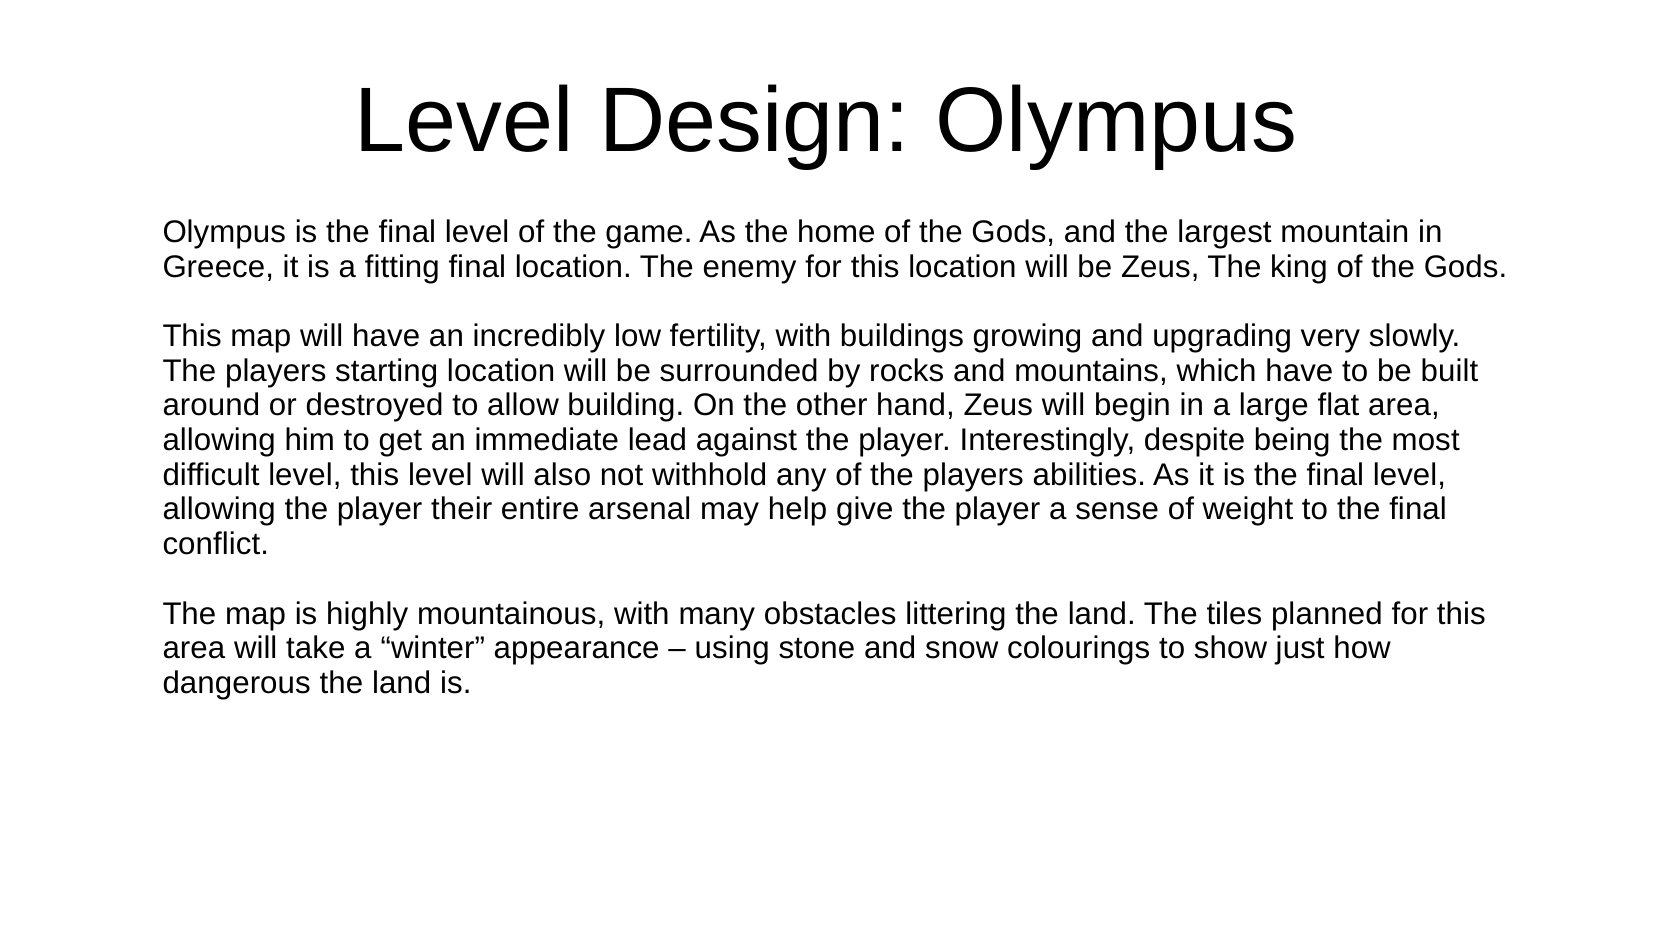

# Level Design: Olympus
Olympus is the final level of the game. As the home of the Gods, and the largest mountain in Greece, it is a fitting final location. The enemy for this location will be Zeus, The king of the Gods.
This map will have an incredibly low fertility, with buildings growing and upgrading very slowly. The players starting location will be surrounded by rocks and mountains, which have to be built around or destroyed to allow building. On the other hand, Zeus will begin in a large flat area, allowing him to get an immediate lead against the player. Interestingly, despite being the most difficult level, this level will also not withhold any of the players abilities. As it is the final level, allowing the player their entire arsenal may help give the player a sense of weight to the final conflict.
The map is highly mountainous, with many obstacles littering the land. The tiles planned for this area will take a “winter” appearance – using stone and snow colourings to show just how dangerous the land is.